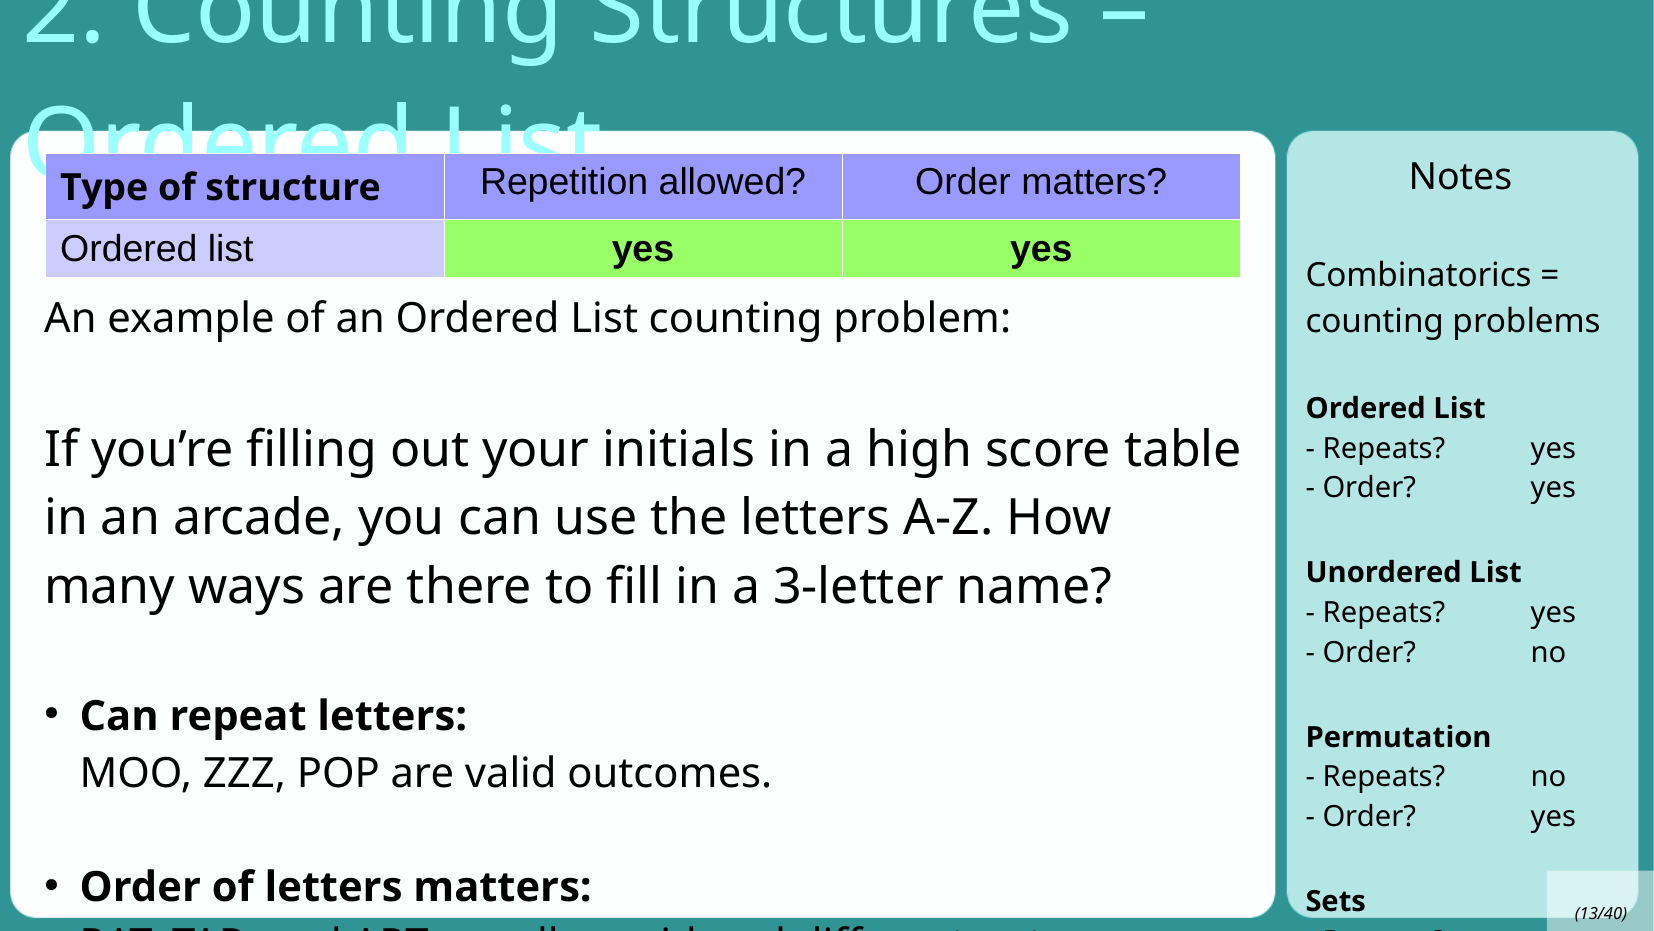

# 2. Counting Structures – Ordered List
Notes
Combinatorics = counting problems
Ordered List
- Repeats?		yes
- Order?		yes
Unordered List
- Repeats?		yes
- Order?		no
Permutation
- Repeats?		no
- Order?		yes
Sets
- Repeats?		no
- Order?		no
| Type of structure | Repetition allowed? | Order matters? |
| --- | --- | --- |
| Ordered list | yes | yes |
An example of an Ordered List counting problem:
If you’re filling out your initials in a high score table in an arcade, you can use the letters A-Z. How many ways are there to fill in a 3-letter name?
Can repeat letters:
MOO, ZZZ, POP are valid outcomes.
Order of letters matters:
RAT, TAR, and ART are all considered different outcomes.